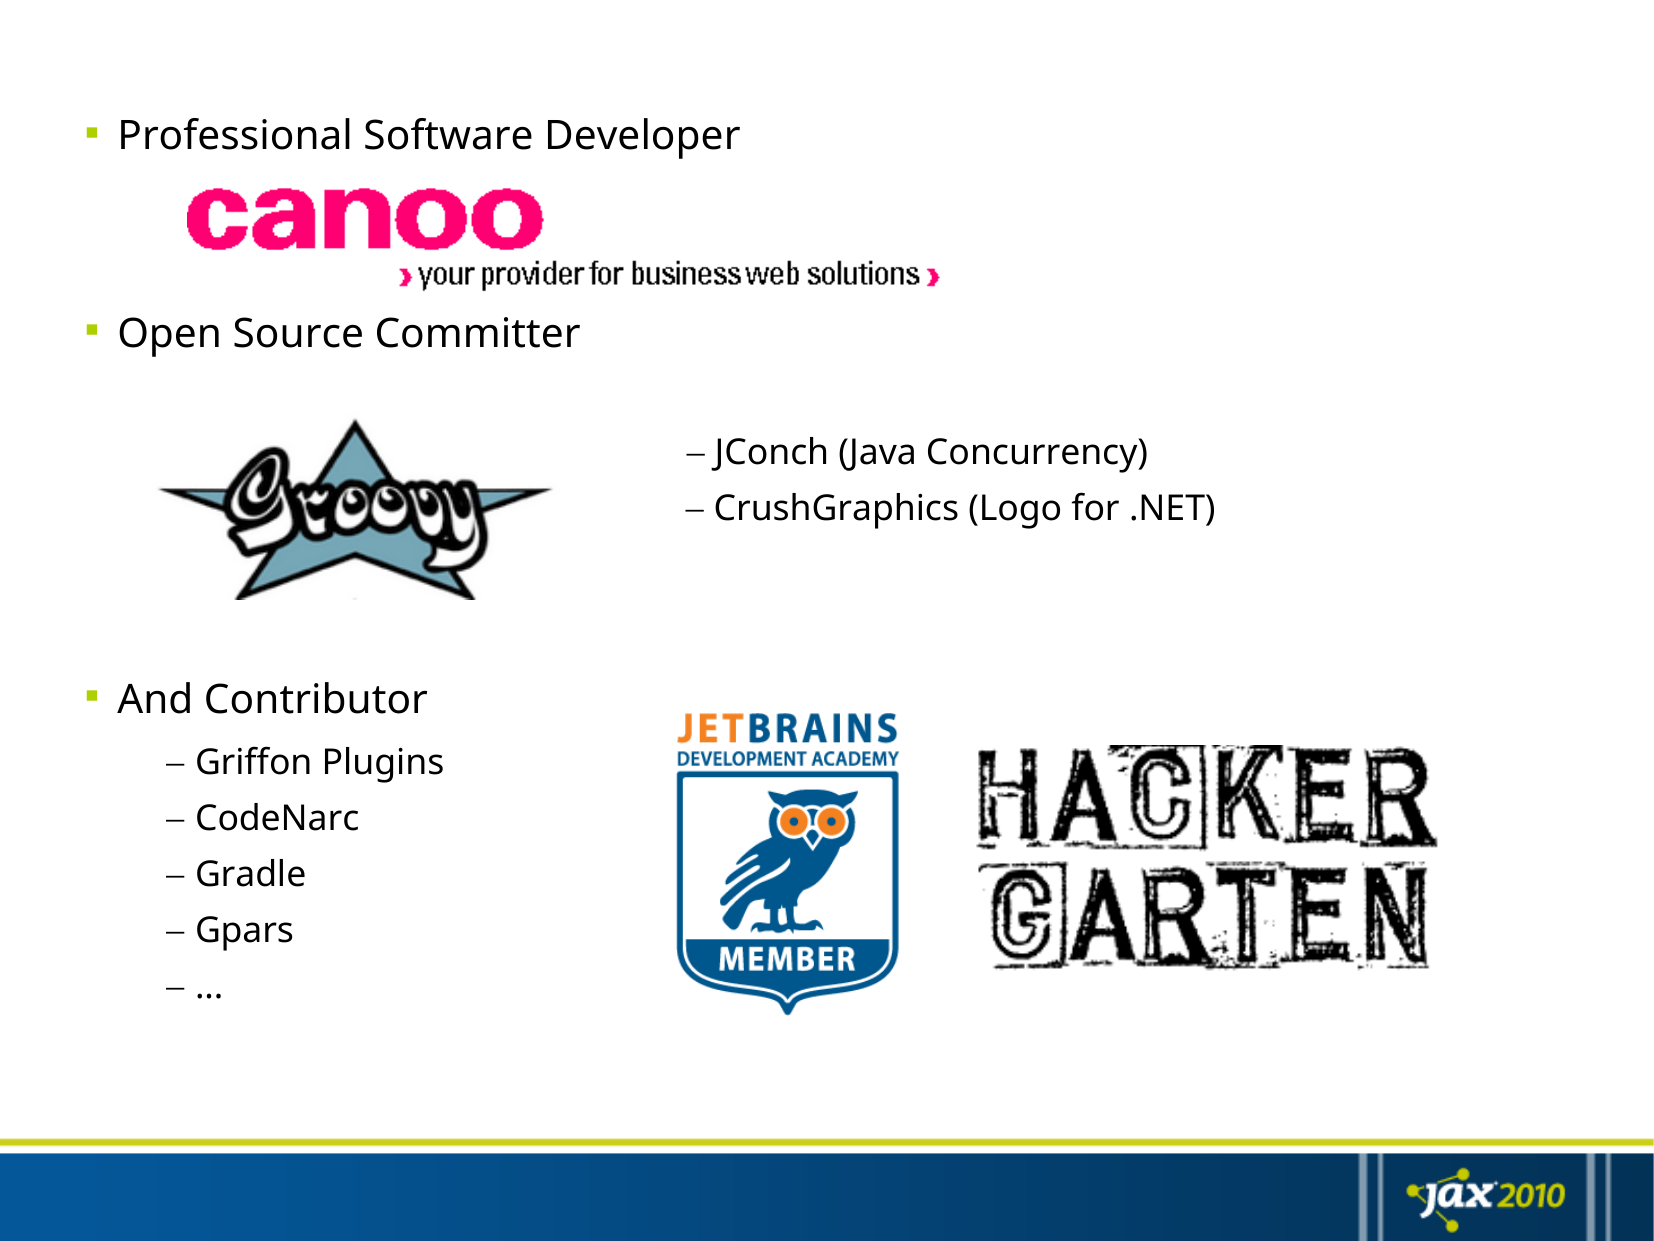

# Professional Software Developer
Open Source Committer
JConch (Java Concurrency)
CrushGraphics (Logo for .NET)
And Contributor
Griffon Plugins
CodeNarc
Gradle
Gpars
...